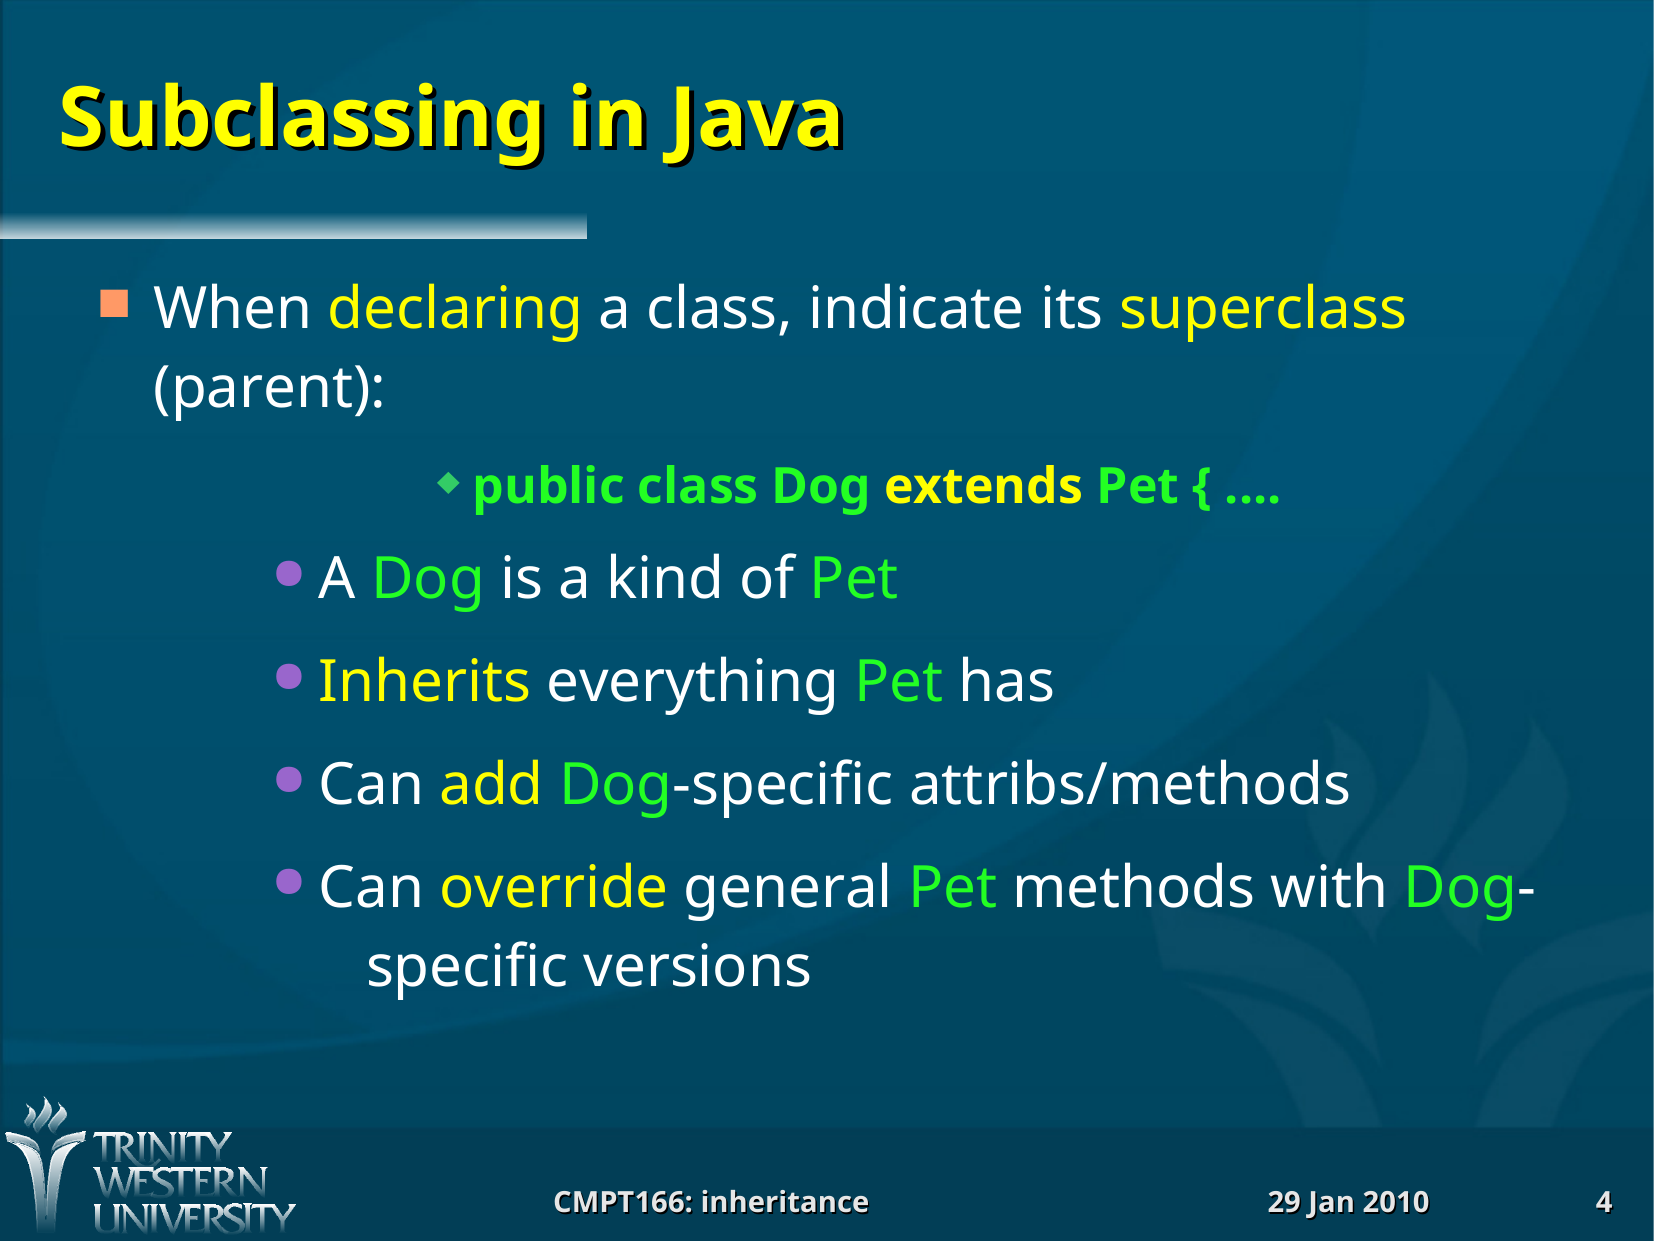

# Subclassing in Java
When declaring a class, indicate its superclass (parent):
public class Dog extends Pet { ....
A Dog is a kind of Pet
Inherits everything Pet has
Can add Dog-specific attribs/methods
Can override general Pet methods with Dog-specific versions
CMPT166: inheritance
29 Jan 2010
4